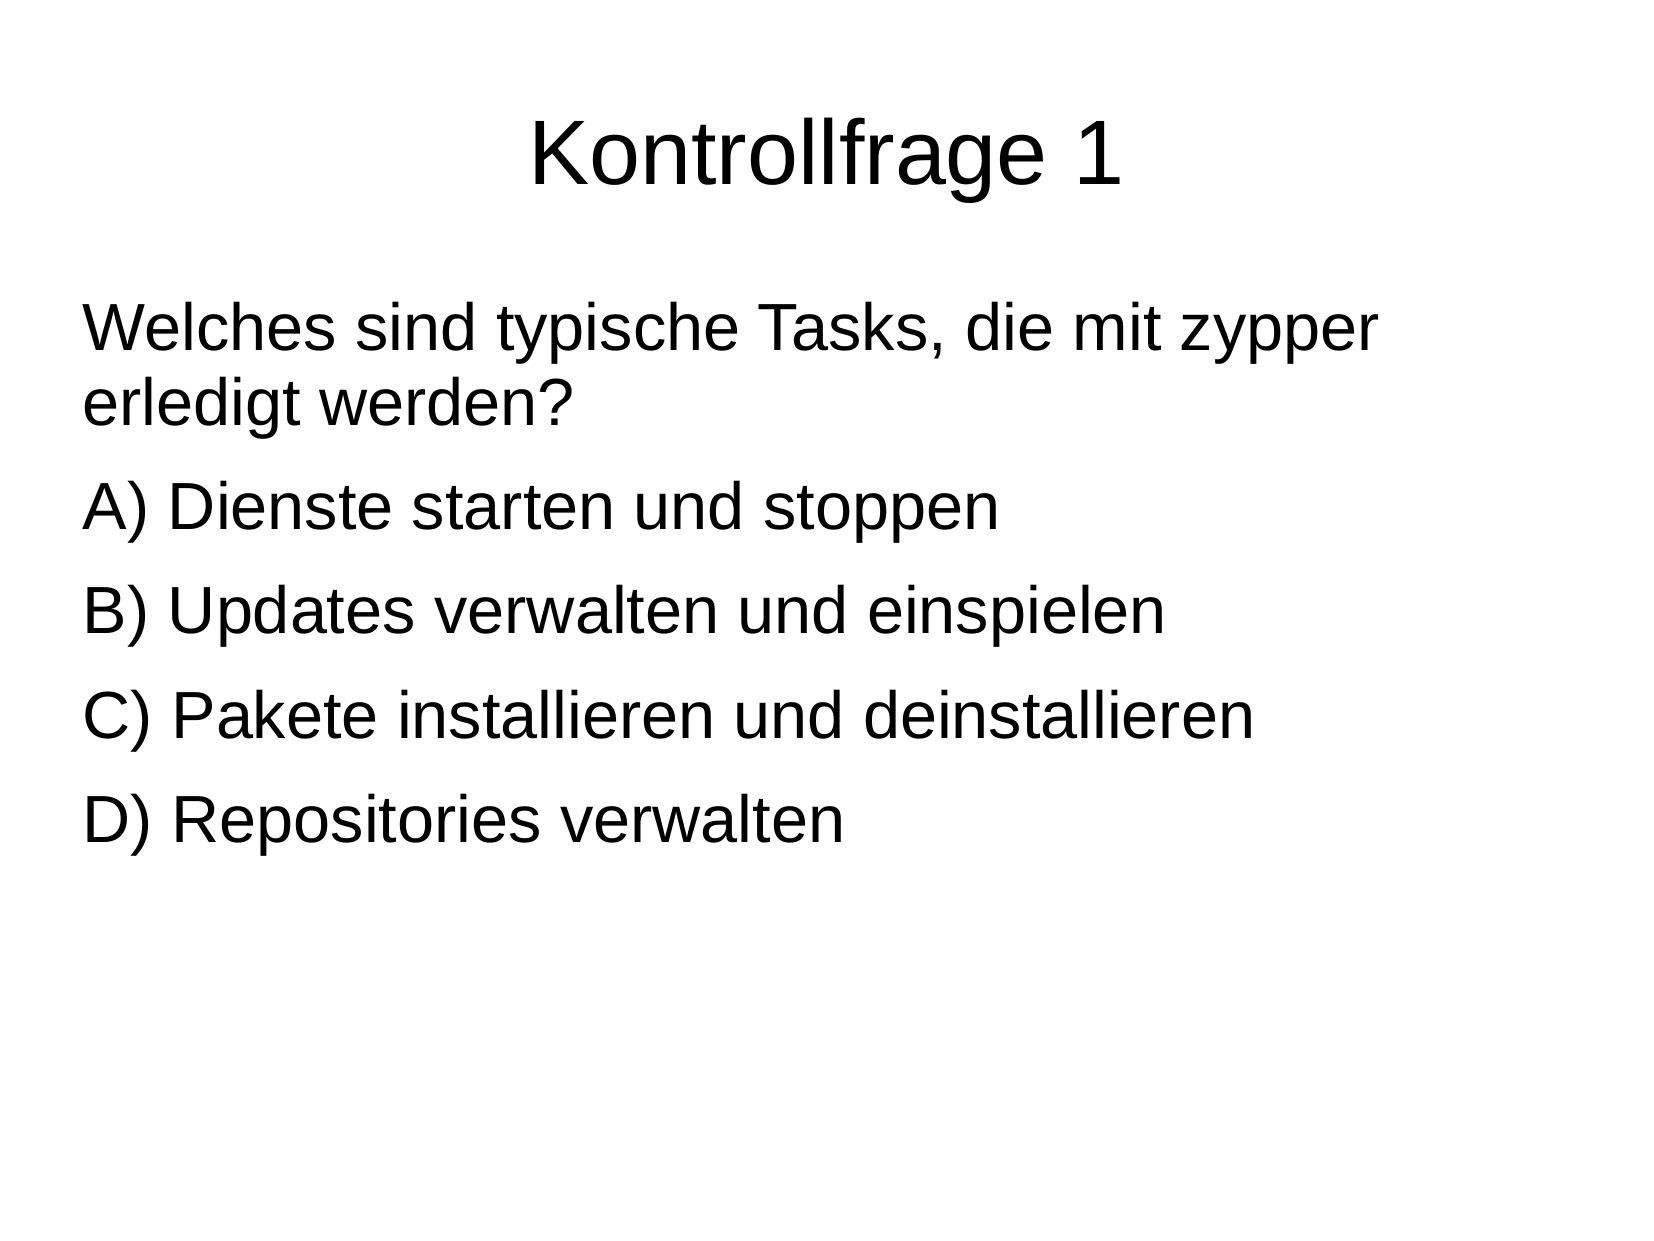

# Kontrollfrage 1
Welches sind typische Tasks, die mit zypper erledigt werden?
A) Dienste starten und stoppen
B) Updates verwalten und einspielen
C) Pakete installieren und deinstallieren
D) Repositories verwalten